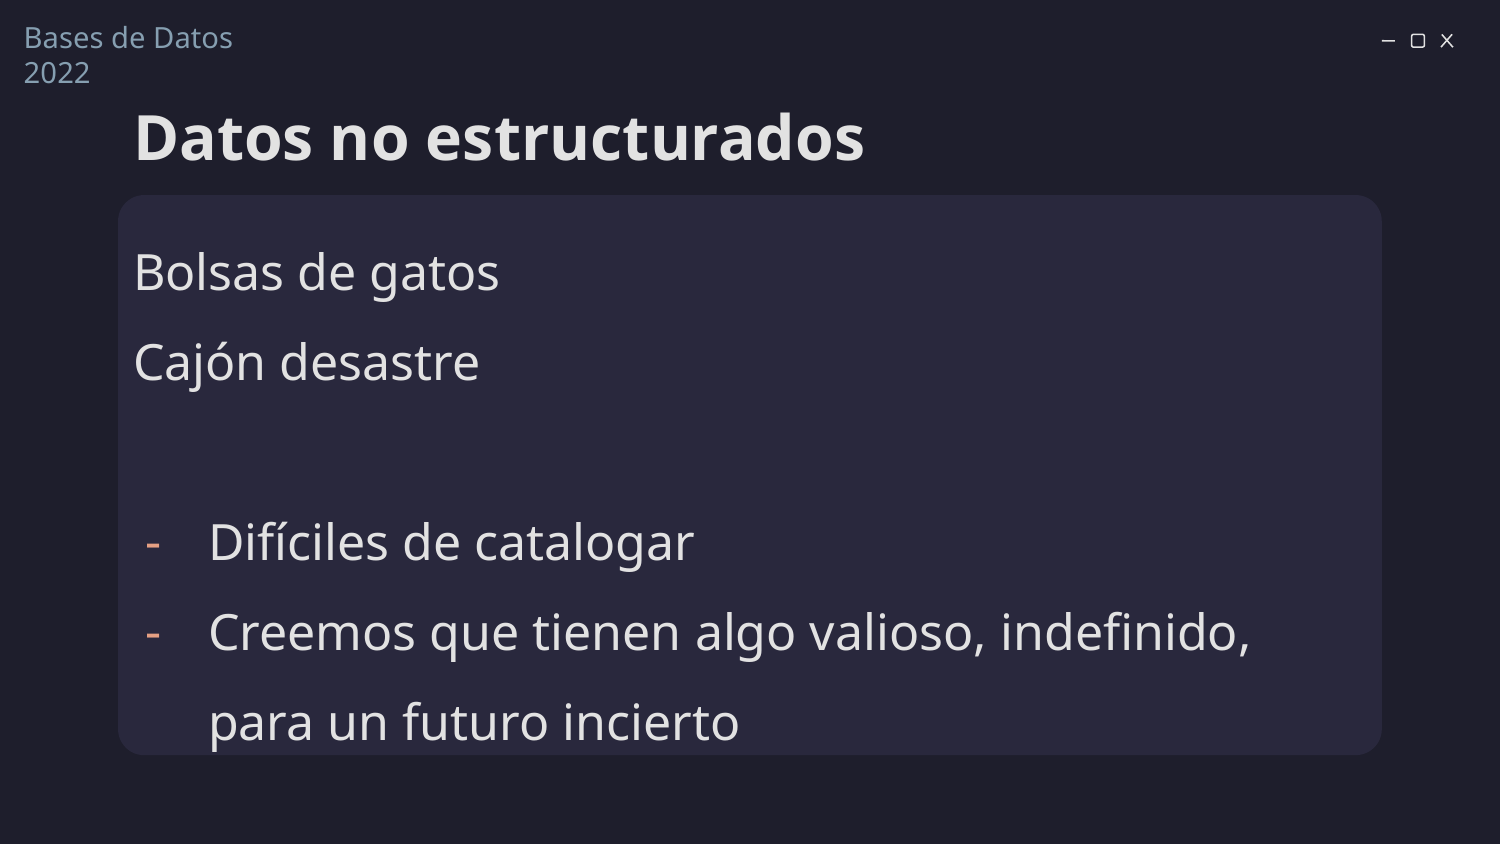

# Datos no estructurados
Bolsas de gatos
Cajón desastre
Difíciles de catalogar
Creemos que tienen algo valioso, indefinido, para un futuro incierto